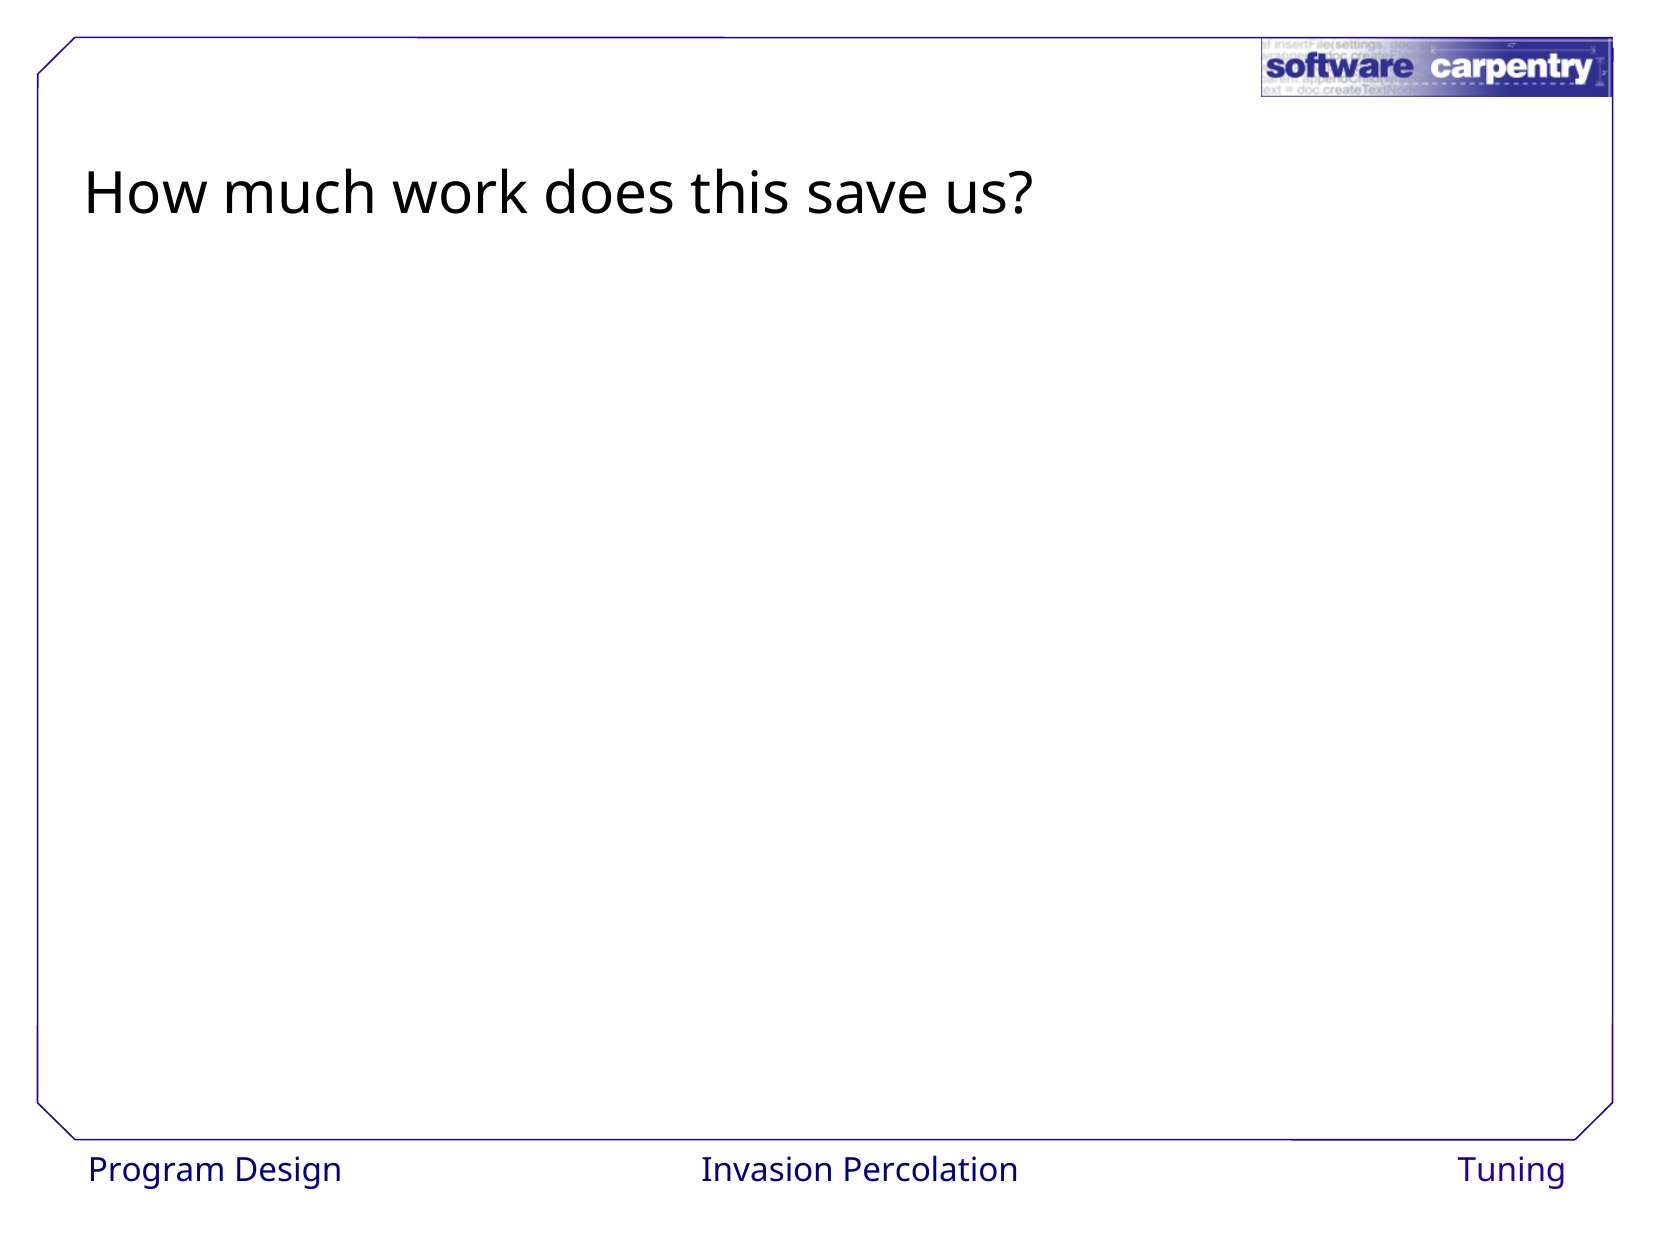

How much work does this save us?